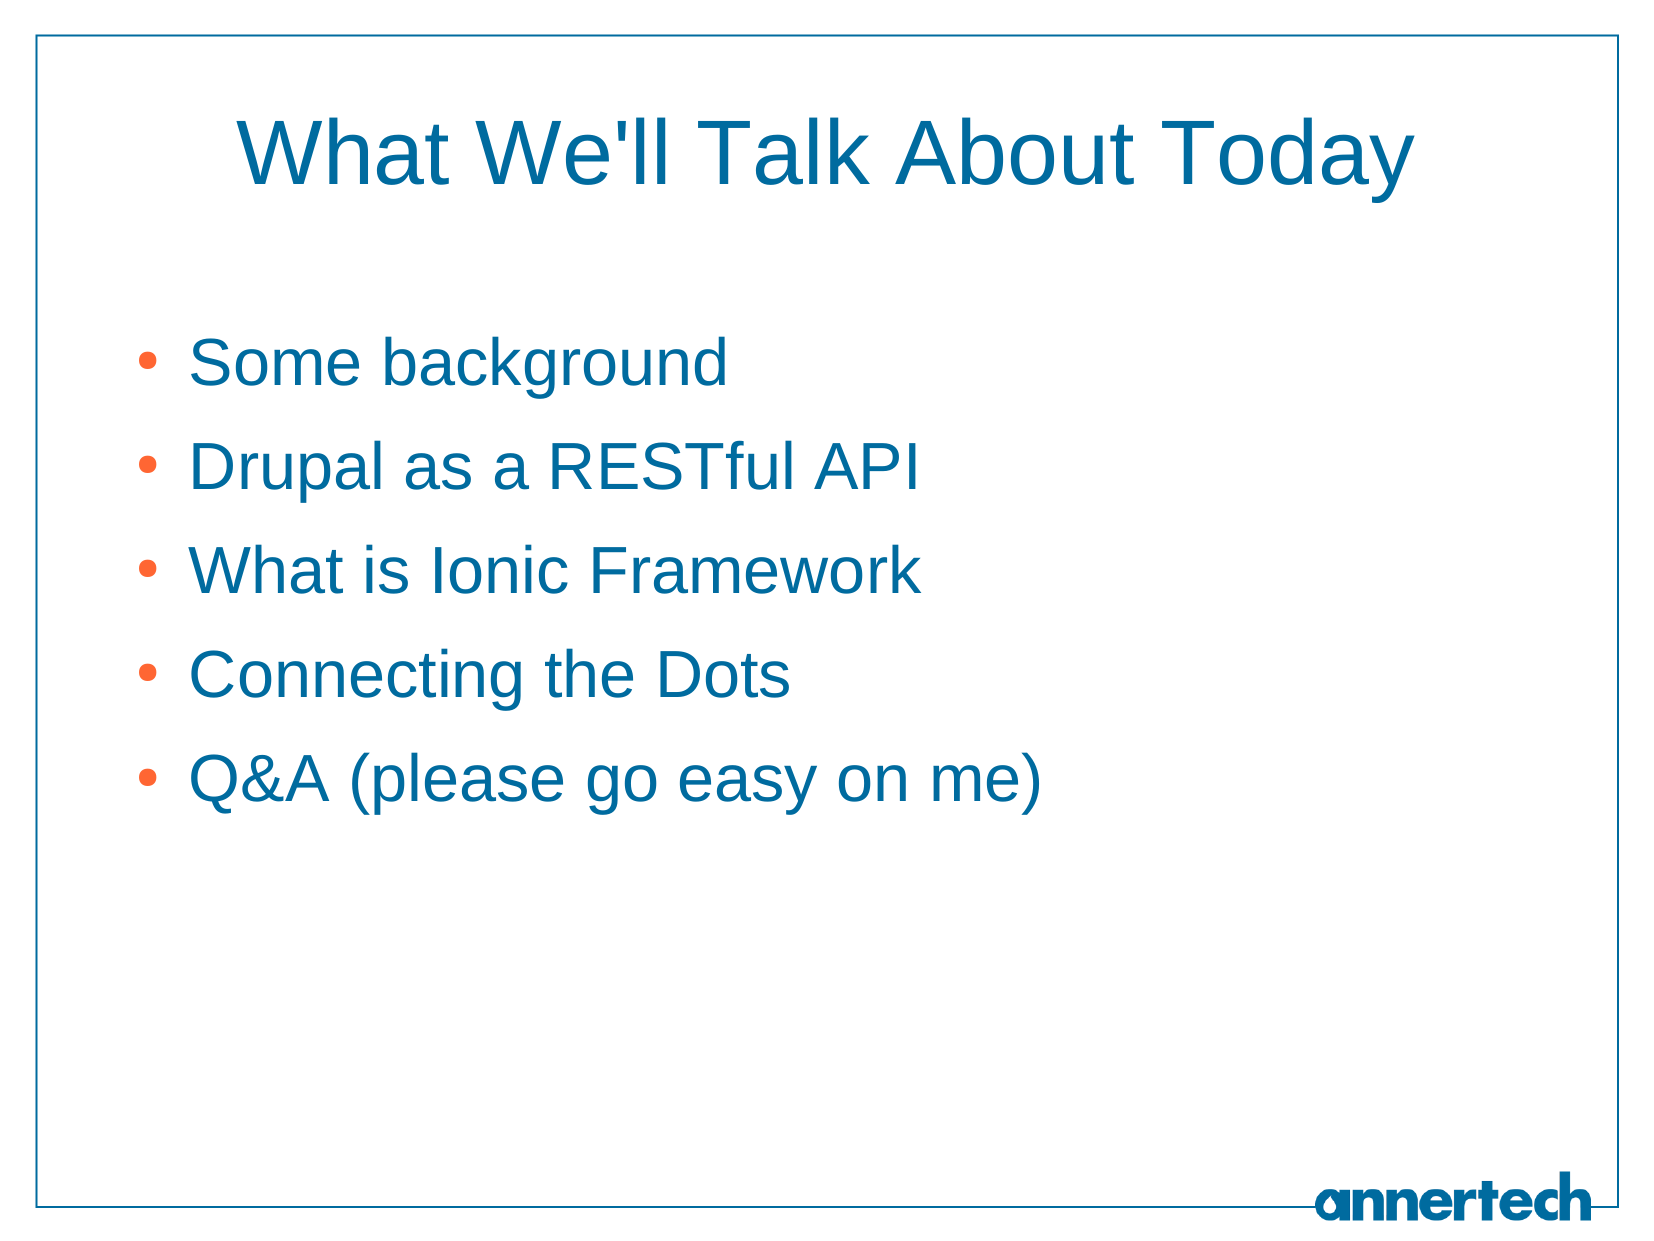

# What We'll Talk About Today
Some background
Drupal as a RESTful API
What is Ionic Framework
Connecting the Dots
Q&A (please go easy on me)